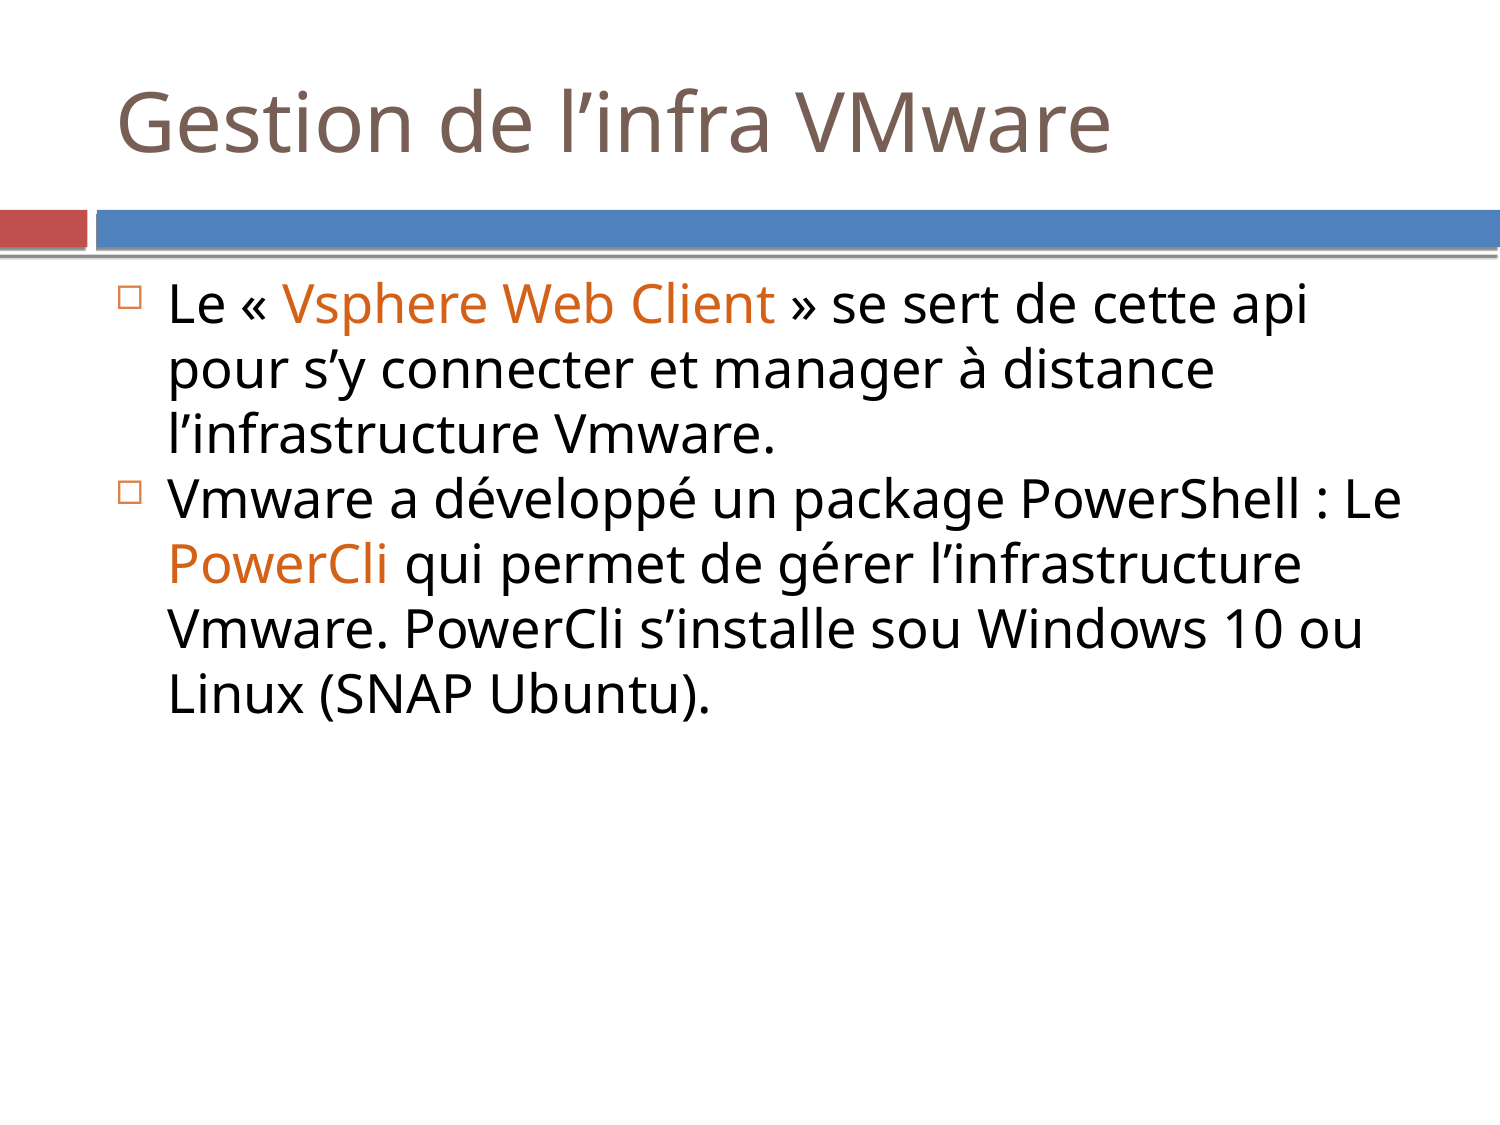

Gestion de l’infra VMware
Le « Vsphere Web Client » se sert de cette api pour s’y connecter et manager à distance l’infrastructure Vmware.
Vmware a développé un package PowerShell : Le PowerCli qui permet de gérer l’infrastructure Vmware. PowerCli s’installe sou Windows 10 ou Linux (SNAP Ubuntu).